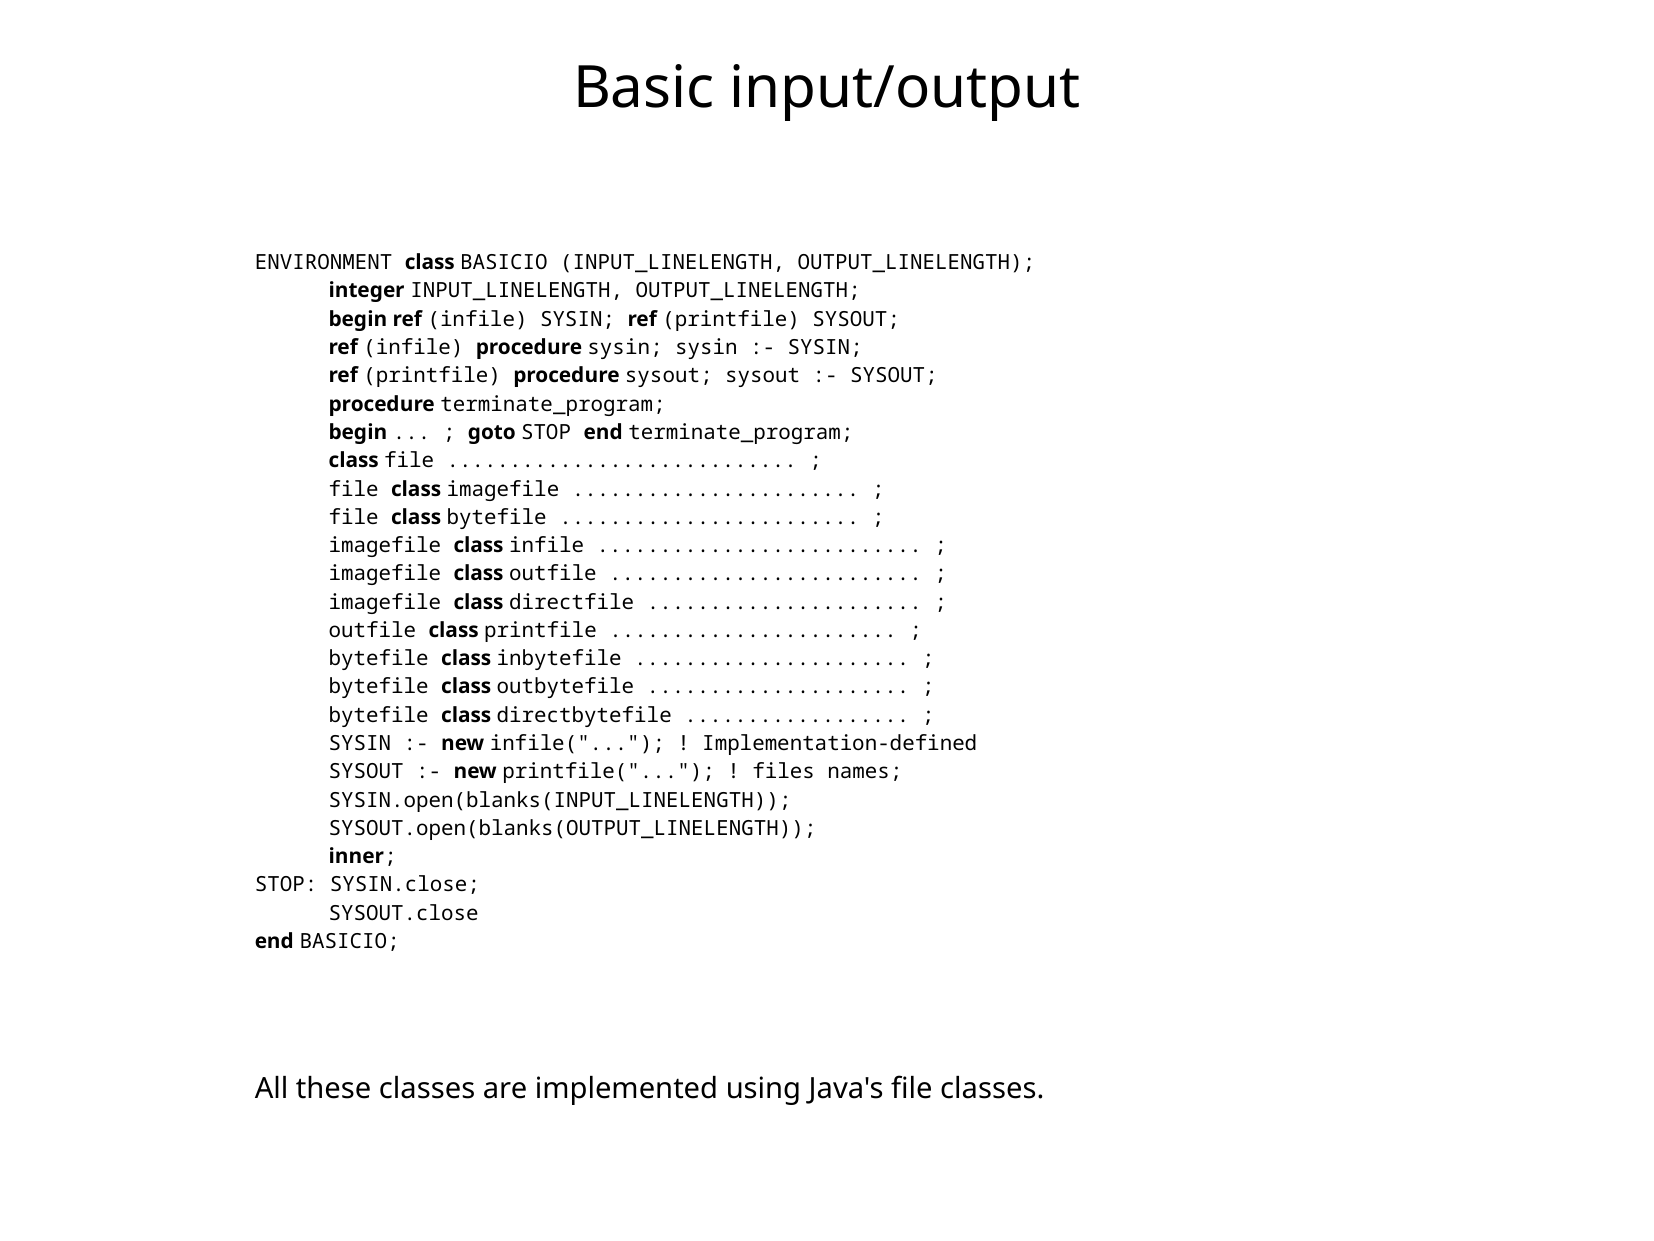

# Basic input/output
ENVIRONMENT class BASICIO (INPUT_LINELENGTH, OUTPUT_LINELENGTH);
	integer INPUT_LINELENGTH, OUTPUT_LINELENGTH;
	begin ref (infile) SYSIN; ref (printfile) SYSOUT;
	ref (infile) procedure sysin; sysin :- SYSIN;
	ref (printfile) procedure sysout; sysout :- SYSOUT;
	procedure terminate_program;
	begin ... ; goto STOP end terminate_program;
	class file ............................ ;
	file class imagefile ....................... ;
	file class bytefile ........................ ;
	imagefile class infile .......................... ;
	imagefile class outfile ......................... ;
	imagefile class directfile ...................... ;
	outfile class printfile ....................... ;
	bytefile class inbytefile ...................... ;
	bytefile class outbytefile ..................... ;
	bytefile class directbytefile .................. ;
	SYSIN :- new infile("..."); ! Implementation-defined
	SYSOUT :- new printfile("..."); ! files names;
	SYSIN.open(blanks(INPUT_LINELENGTH));
	SYSOUT.open(blanks(OUTPUT_LINELENGTH));
	inner;
STOP: SYSIN.close;
	SYSOUT.close
end BASICIO;
All these classes are implemented using Java's file classes.